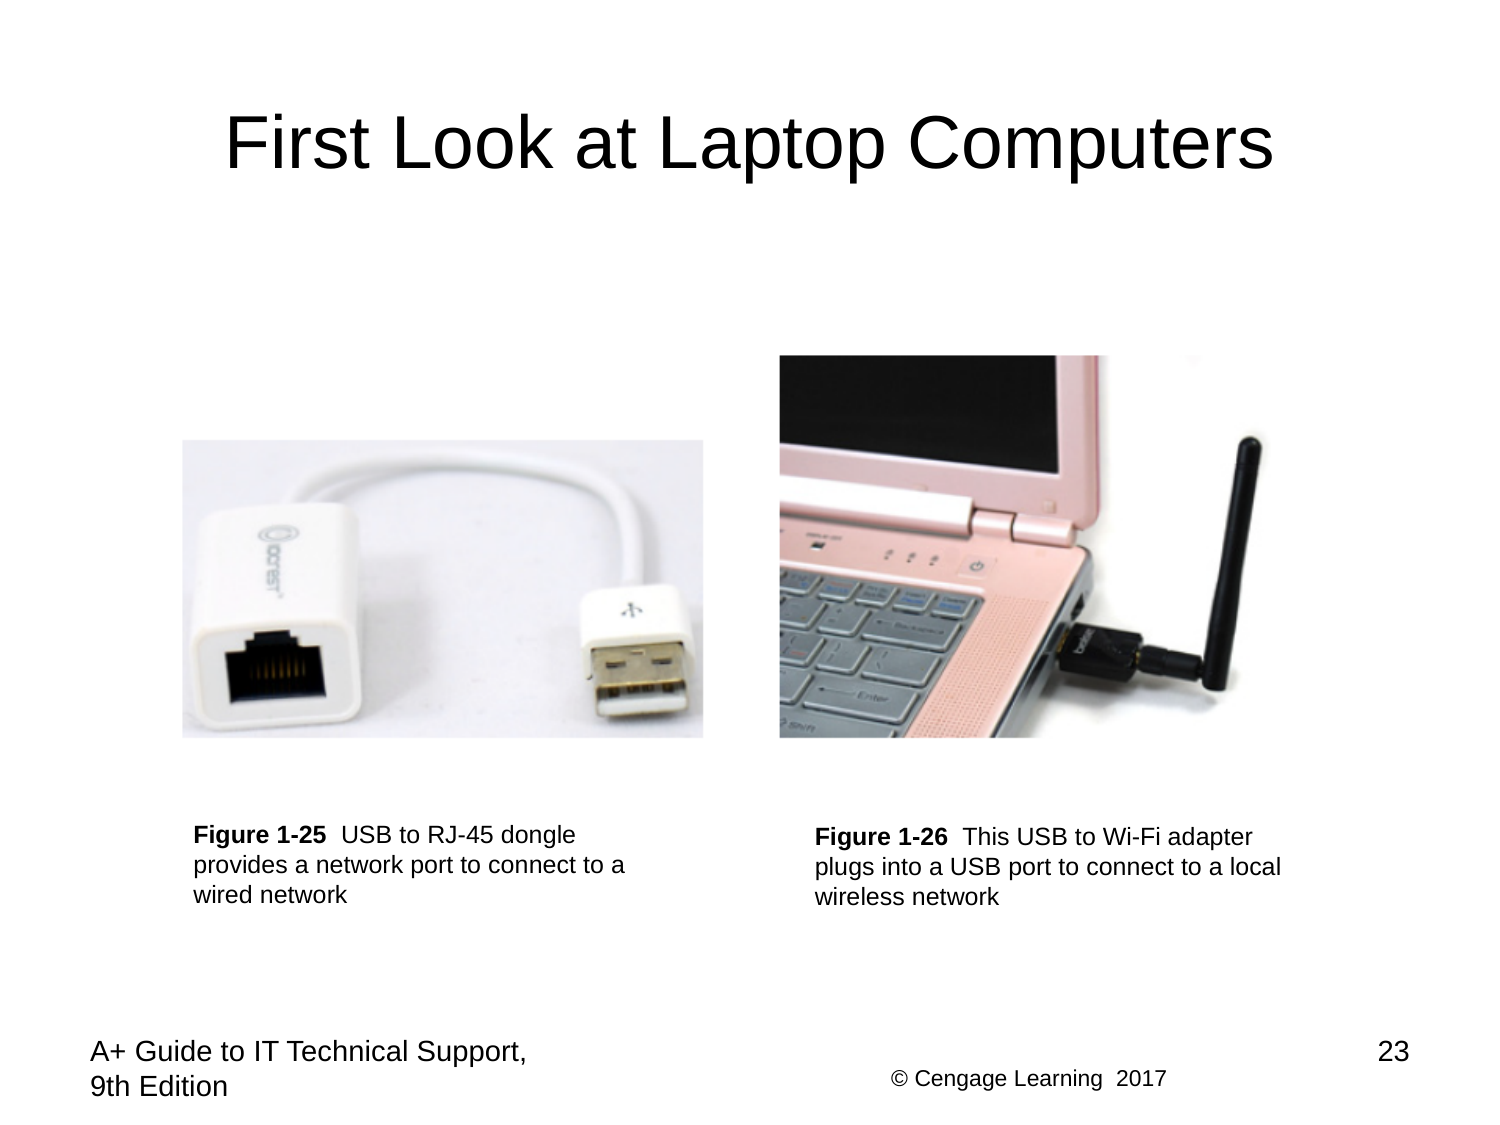

# First Look at Laptop Computers
Figure 1-25 USB to RJ-45 dongle provides a network port to connect to a wired network
Figure 1-26 This USB to Wi-Fi adapter plugs into a USB port to connect to a local wireless network
A+ Guide to IT Technical Support, 9th Edition